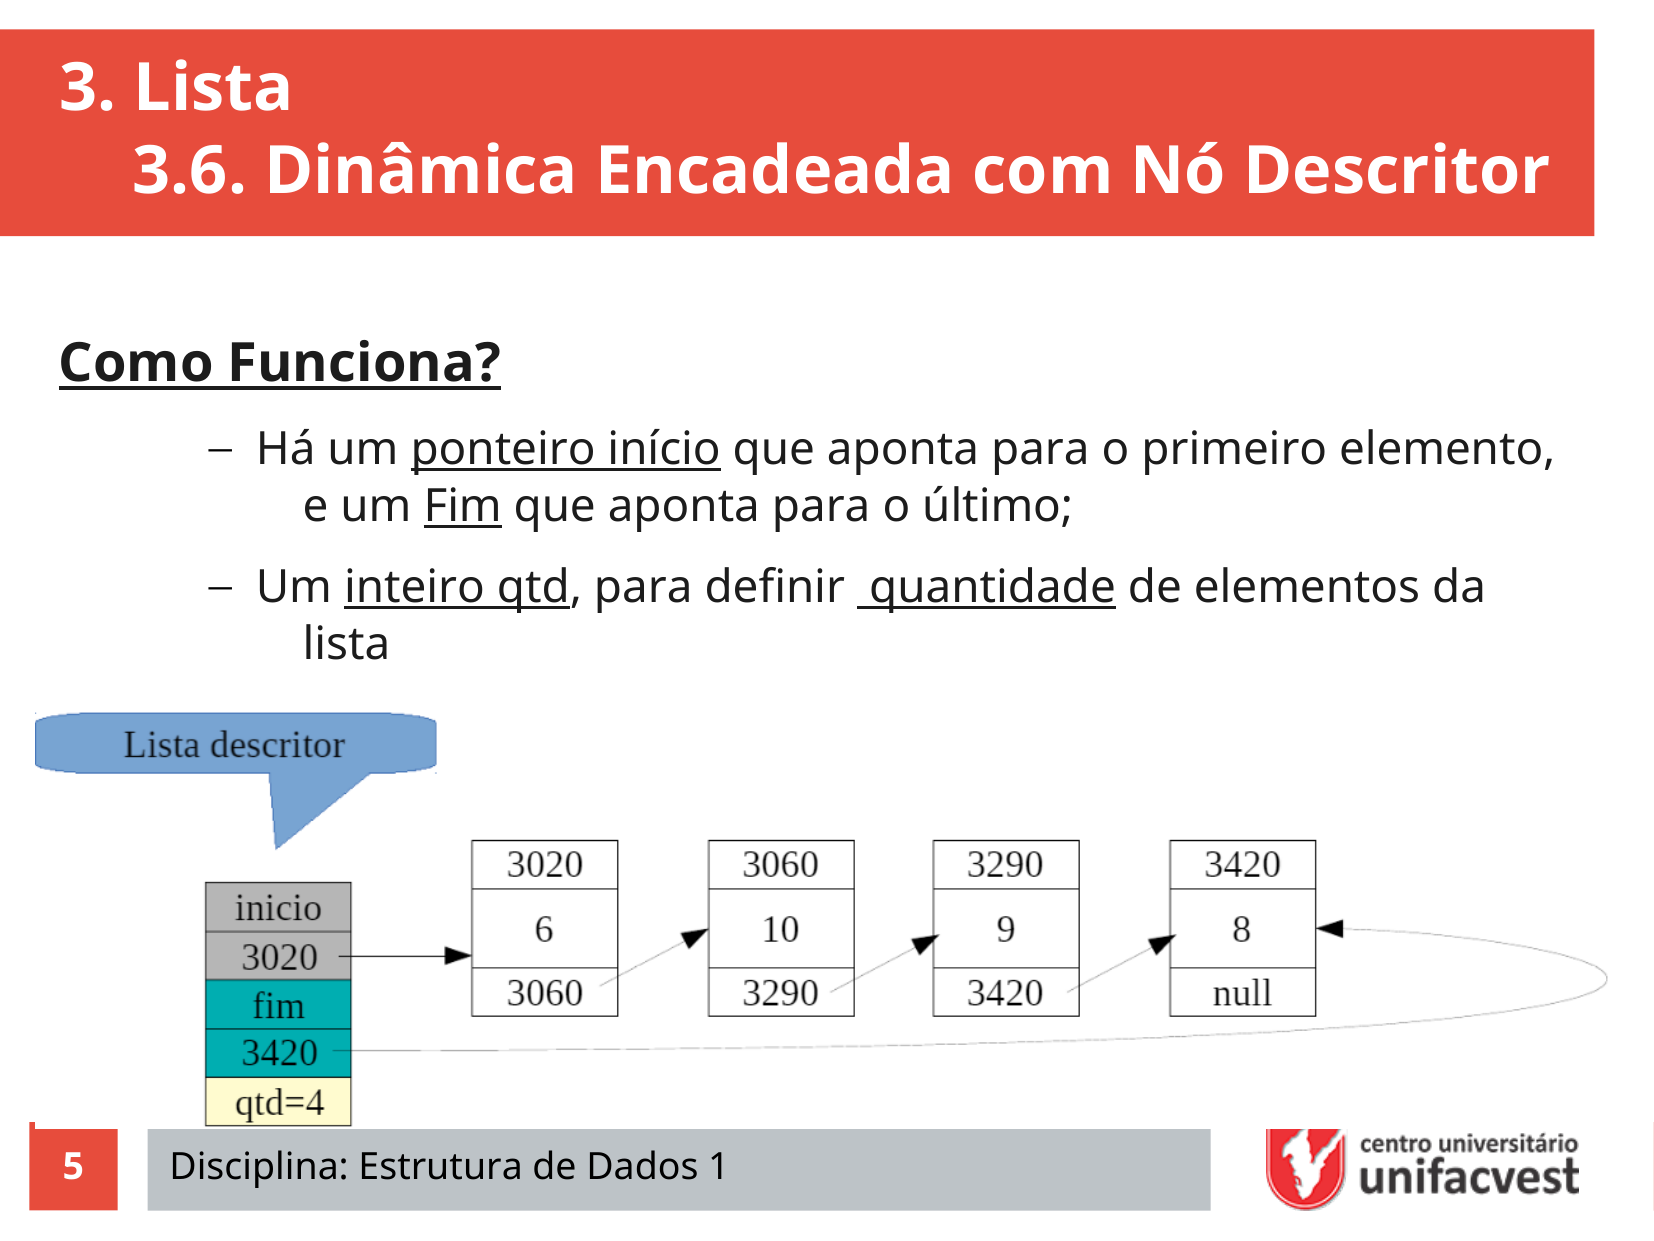

# 3. Lista 3.6. Dinâmica Encadeada com Nó Descritor
Como Funciona?
Há um ponteiro início que aponta para o primeiro elemento, e um Fim que aponta para o último;
Um inteiro qtd, para definir quantidade de elementos da lista
Elementos possuem sucessor (o último é null)
5
Disciplina: Estrutura de Dados 1